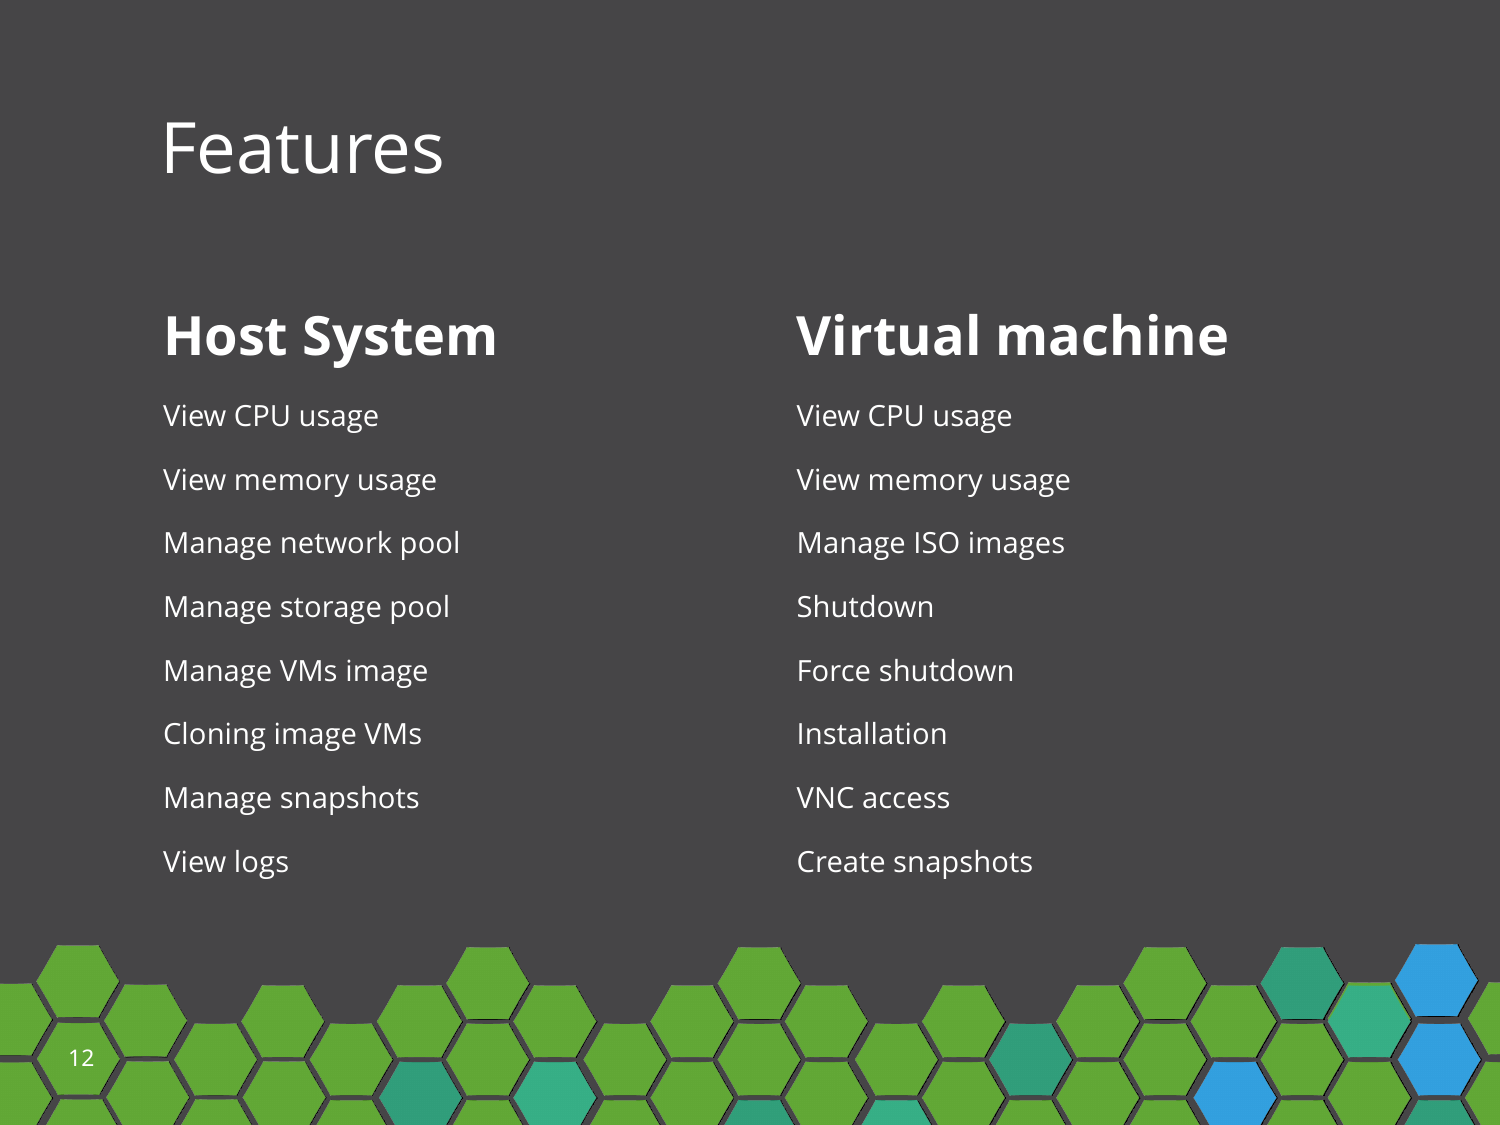

# Features
Host System
View CPU usage
View memory usage
Manage network pool
Manage storage pool
Manage VMs image
Cloning image VMs
Manage snapshots
View logs
Virtual machine
View CPU usage
View memory usage
Manage ISO images
Shutdown
Force shutdown
Installation
VNC access
Create snapshots